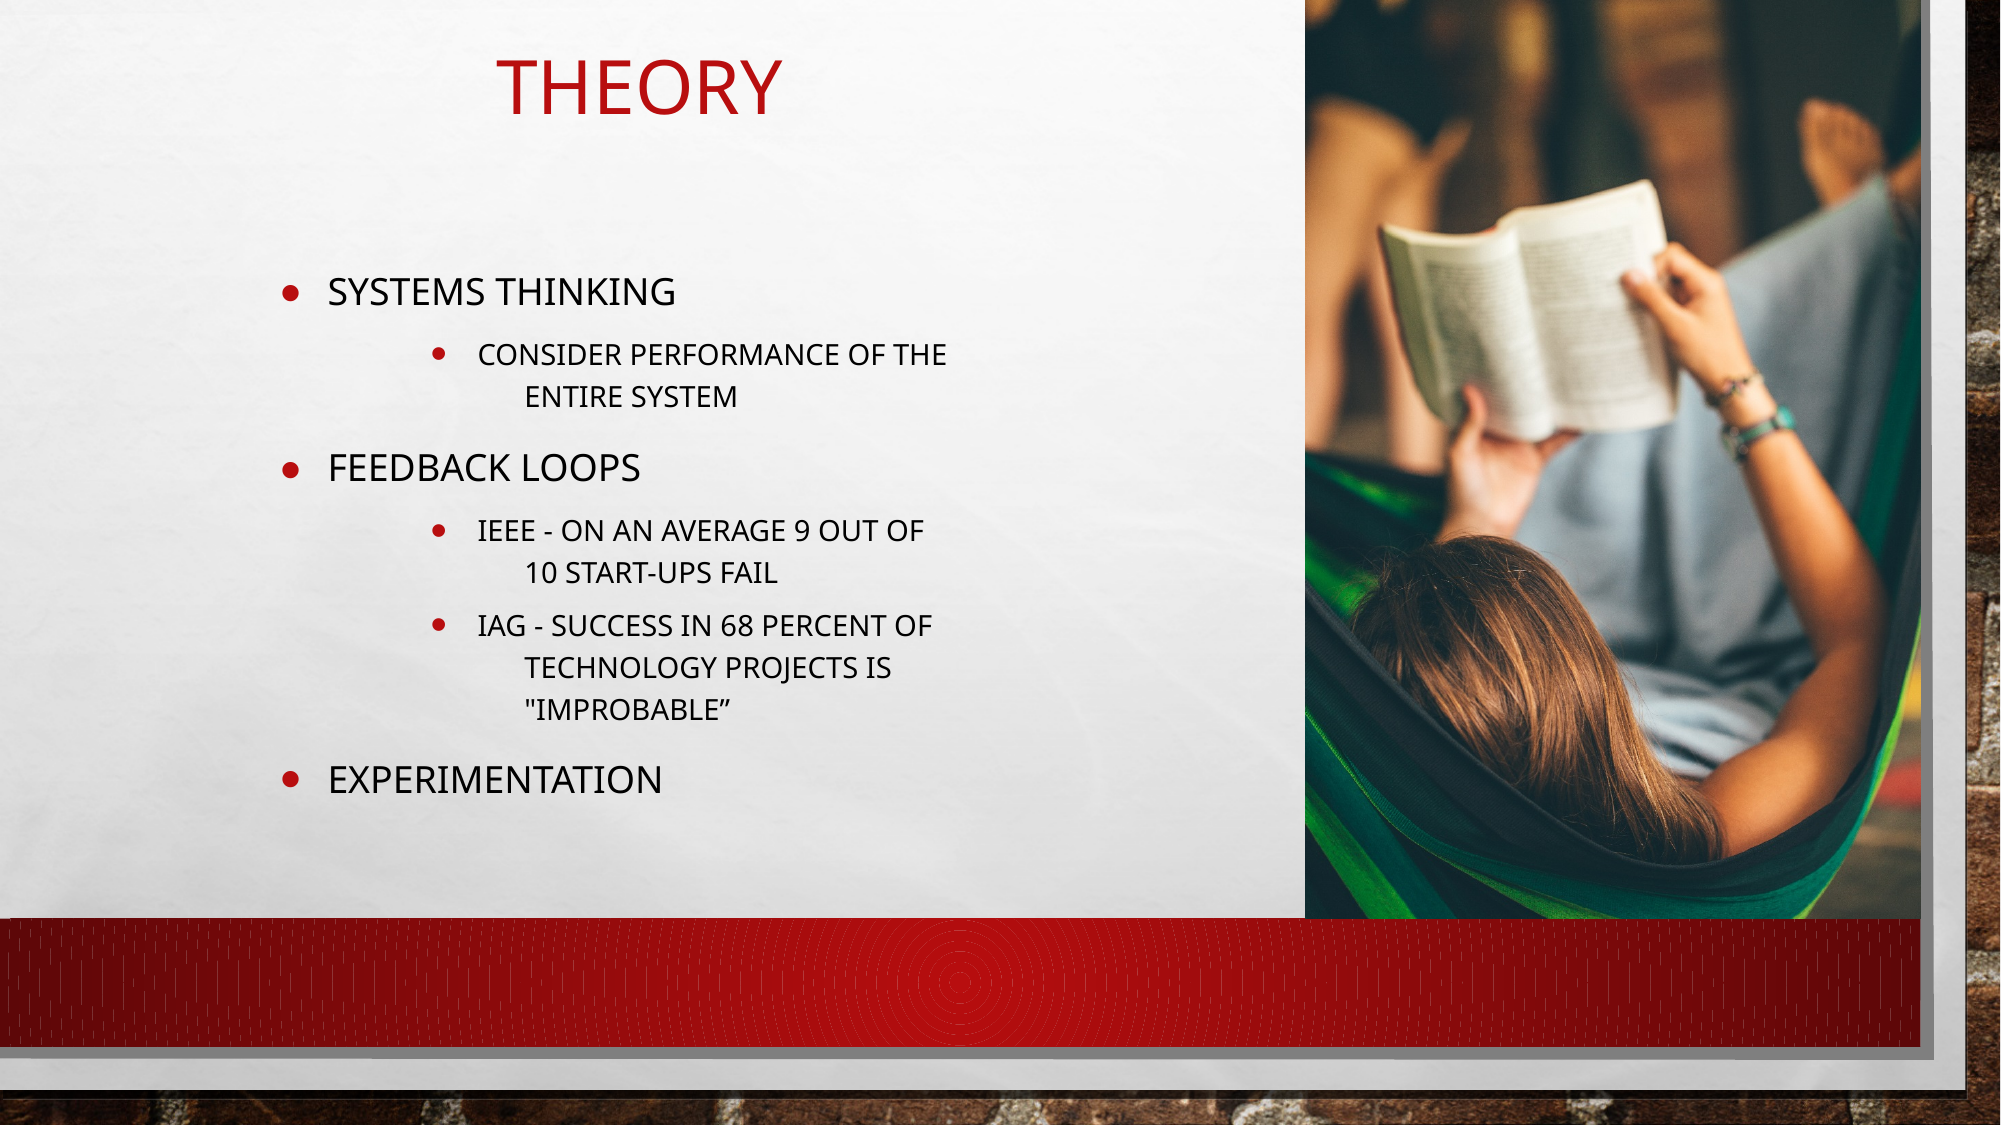

# Theory
Systems Thinking
Consider performance of the entire system
Feedback loops
IEEE - On an average 9 out of 10 start-ups fail
IAG - success in 68 percent of technology projects is "improbable”
Experimentation